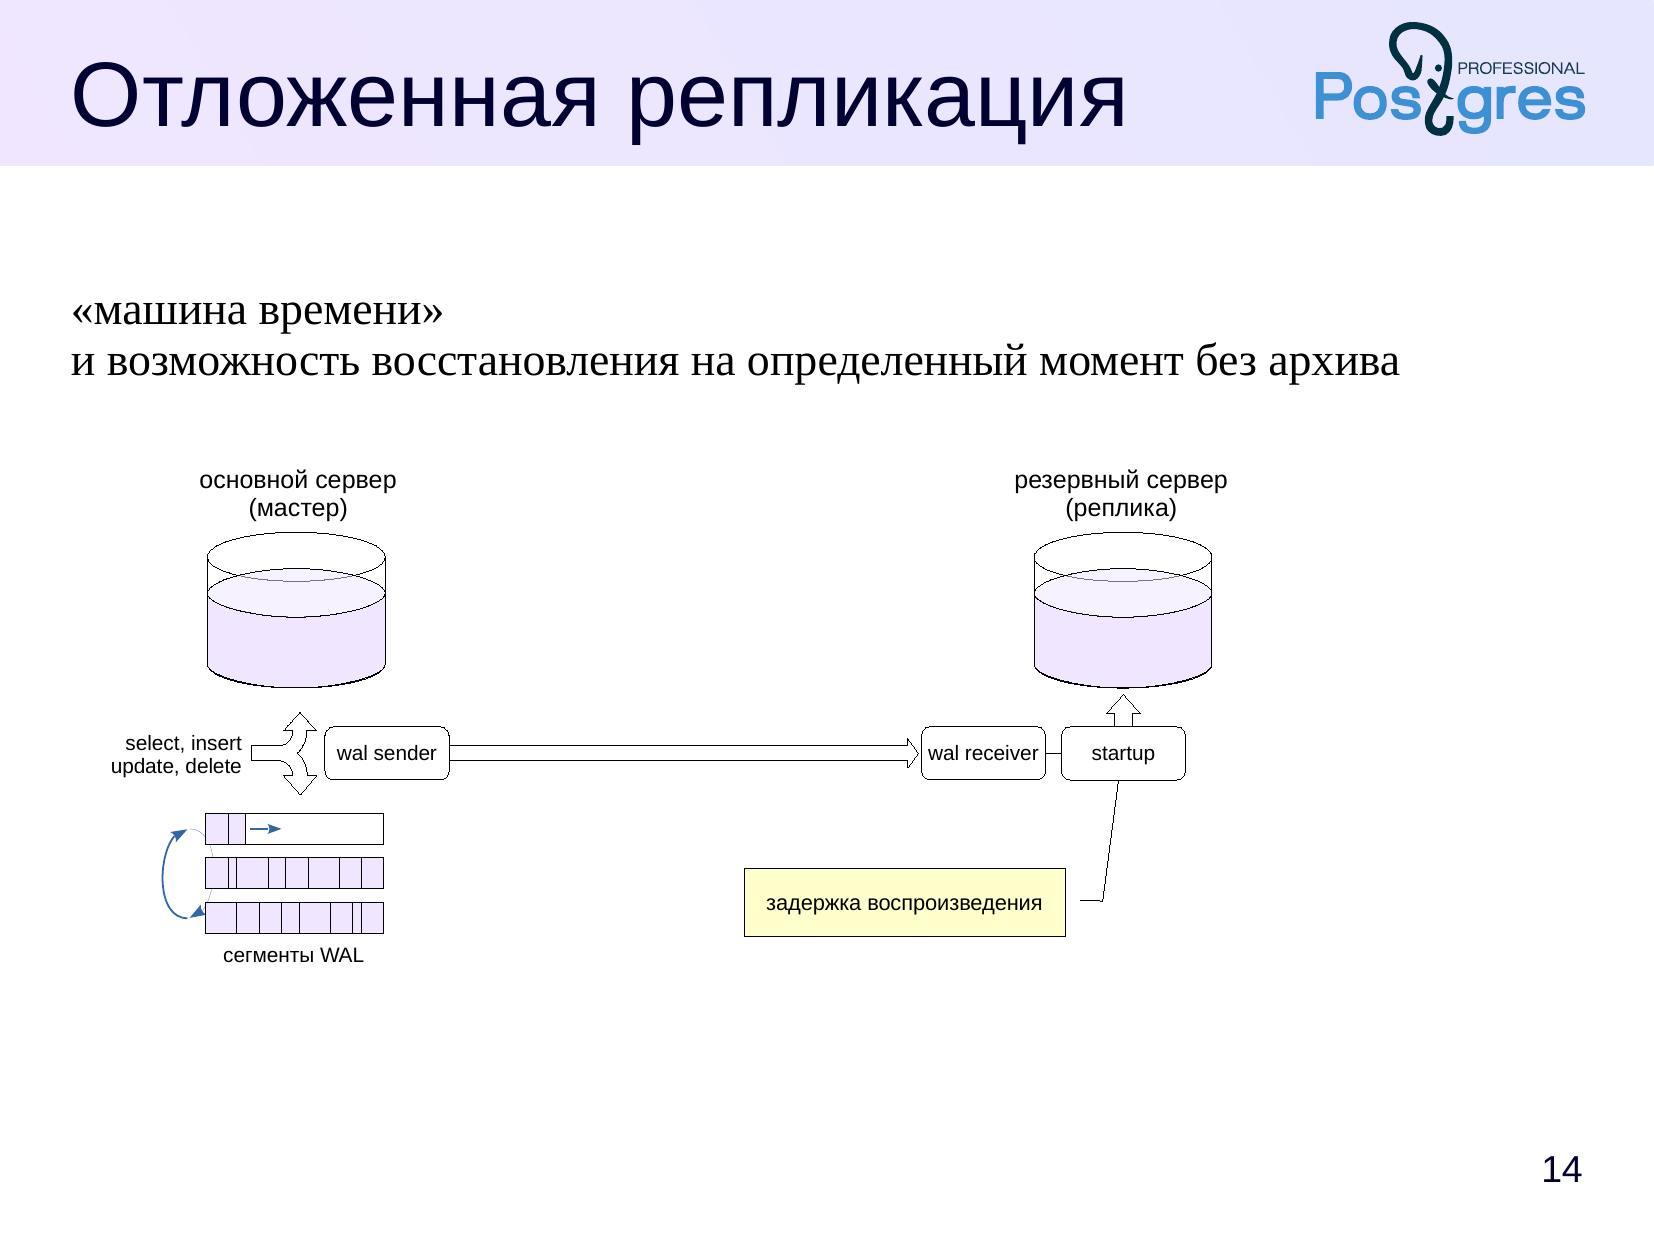

# Отложенная репликация
«машина времени»
и возможность восстановления на определенный момент без архива
основной сервер
(мастер)
резервный сервер
(реплика)
select, insert
update, delete
wal sender
wal receiver
startup
задержка воспроизведения
сегменты WAL